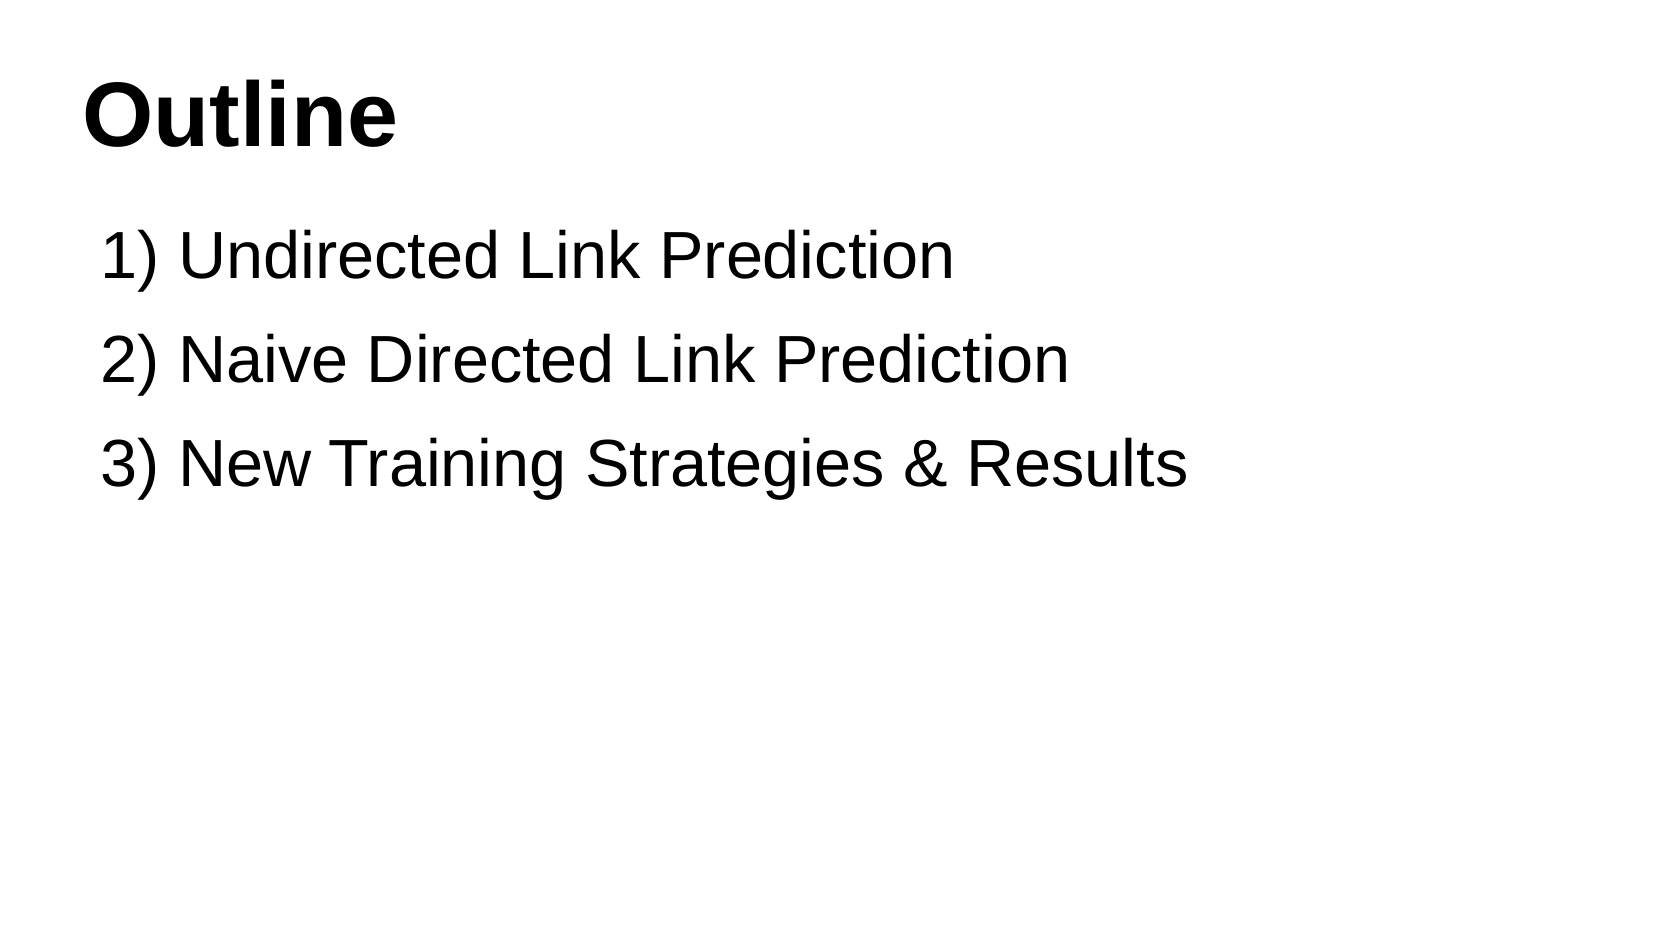

# Outline
 Undirected Link Prediction
 Naive Directed Link Prediction
 New Training Strategies & Results